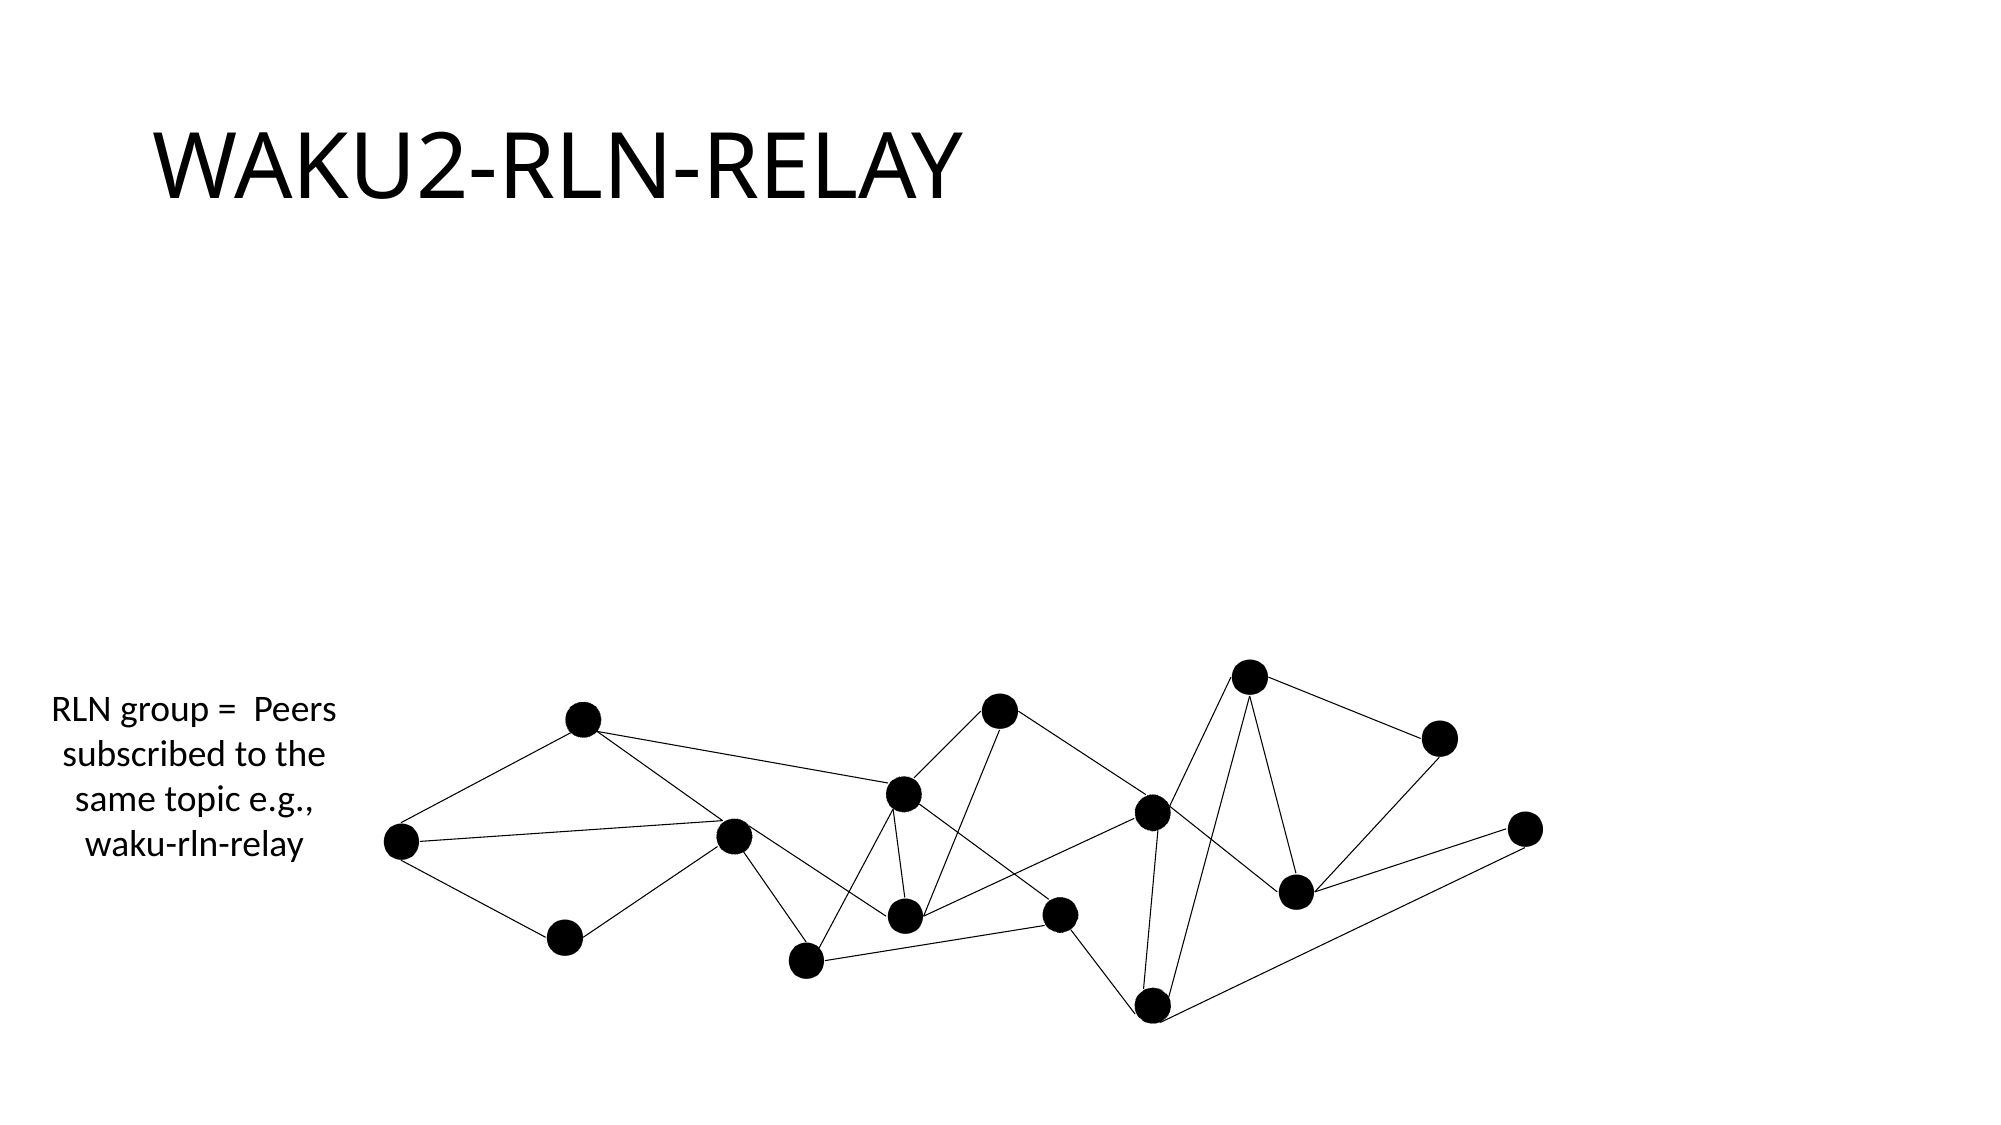

# WAKU2-RLN-RELAY
RLN group = Peers subscribed to the same topic e.g., waku-rln-relay